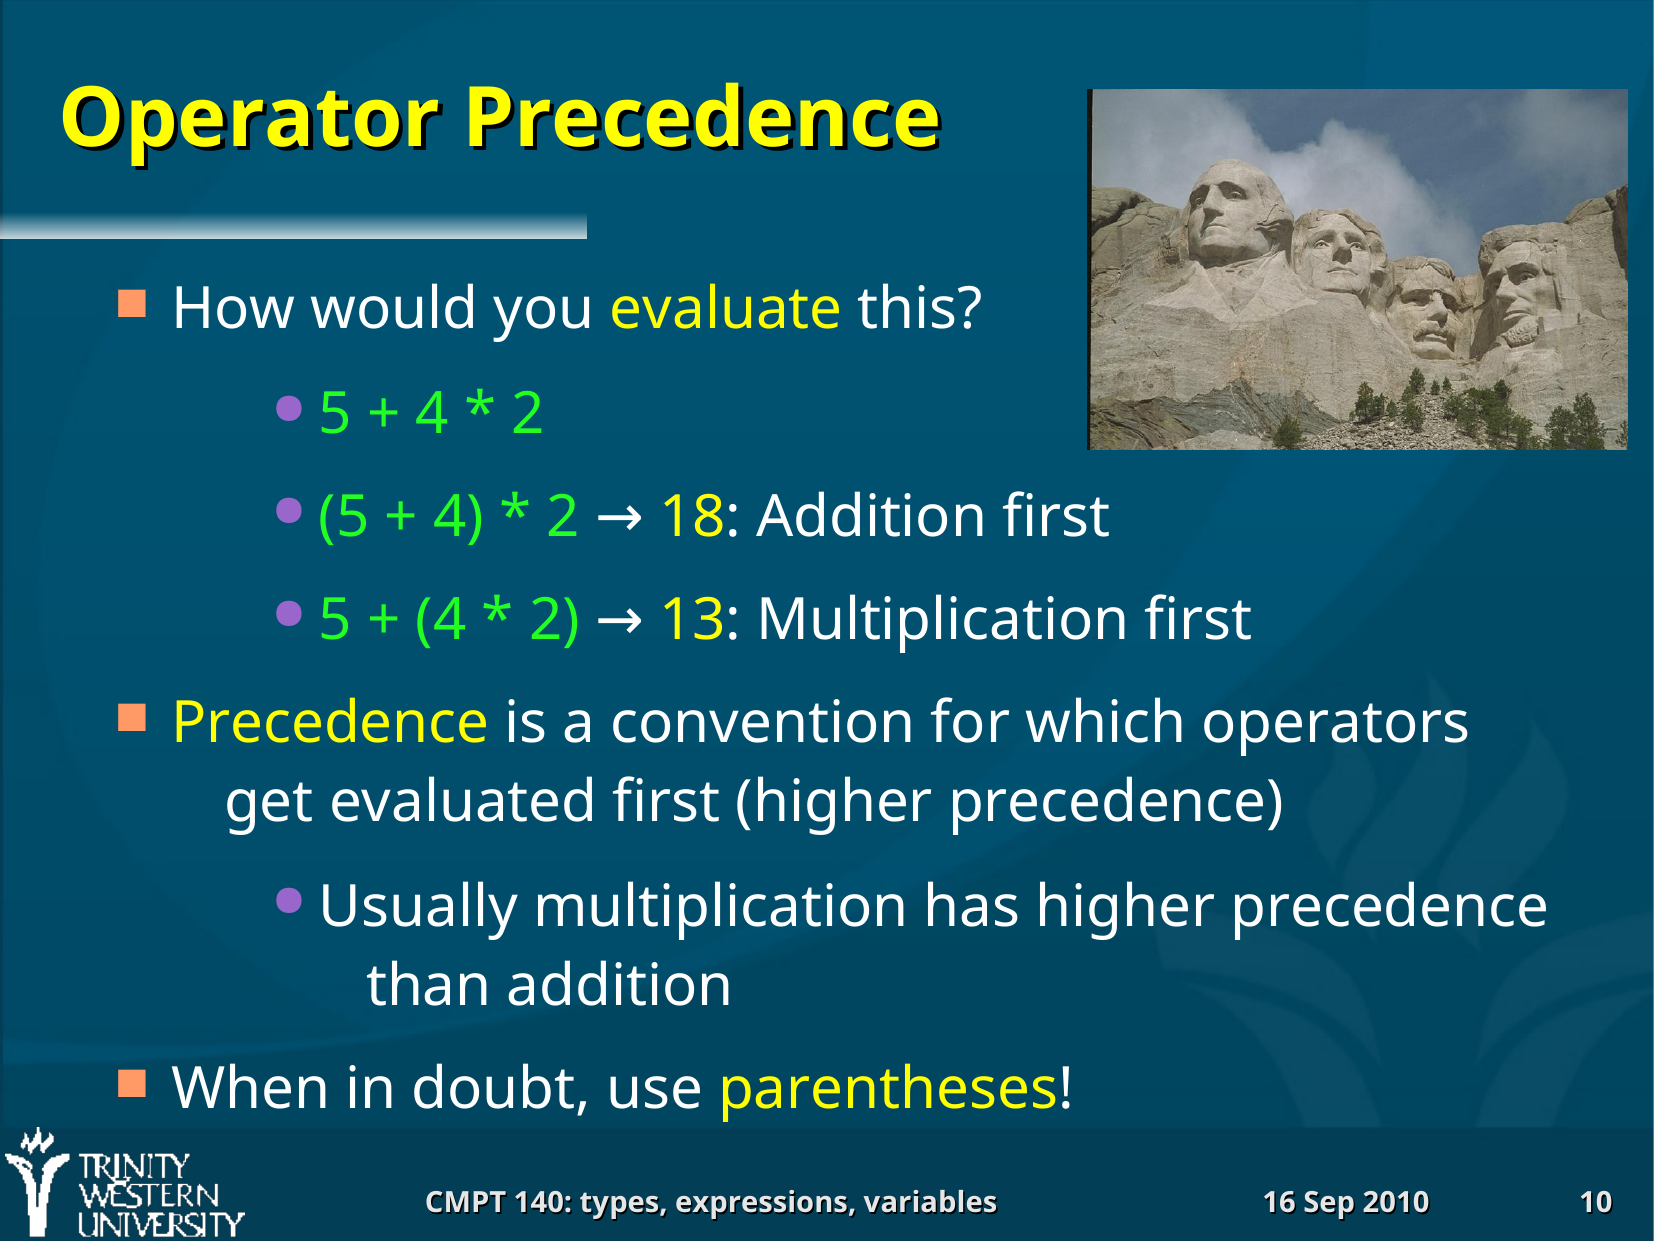

# Operator Precedence
How would you evaluate this?
5 + 4 * 2
(5 + 4) * 2 → 18: Addition first
5 + (4 * 2) → 13: Multiplication first
Precedence is a convention for which operators get evaluated first (higher precedence)
Usually multiplication has higher precedence than addition
When in doubt, use parentheses!
CMPT 140: types, expressions, variables
16 Sep 2010
10